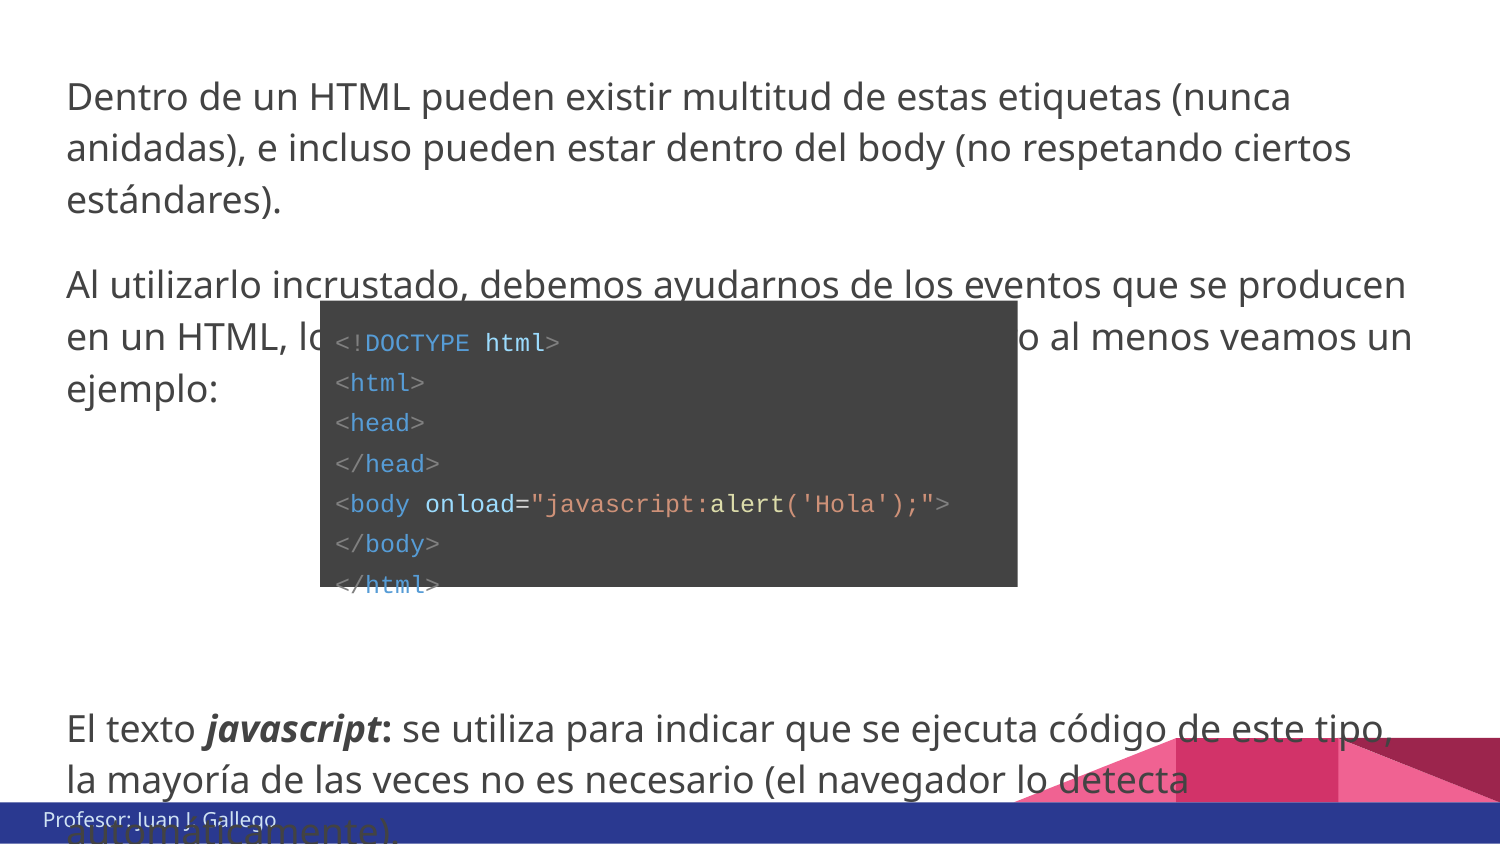

# Dentro de un HTML pueden existir multitud de estas etiquetas (nunca anidadas), e incluso pueden estar dentro del body (no respetando ciertos estándares).
Al utilizarlo incrustado, debemos ayudarnos de los eventos que se producen en un HTML, los cuales los veremos más adelante, pero al menos veamos un ejemplo:
El texto javascript: se utiliza para indicar que se ejecuta código de este tipo, la mayoría de las veces no es necesario (el navegador lo detecta automáticamente).
<!DOCTYPE html>
<html>
<head>
</head>
<body onload="javascript:alert('Hola');">
</body>
</html>